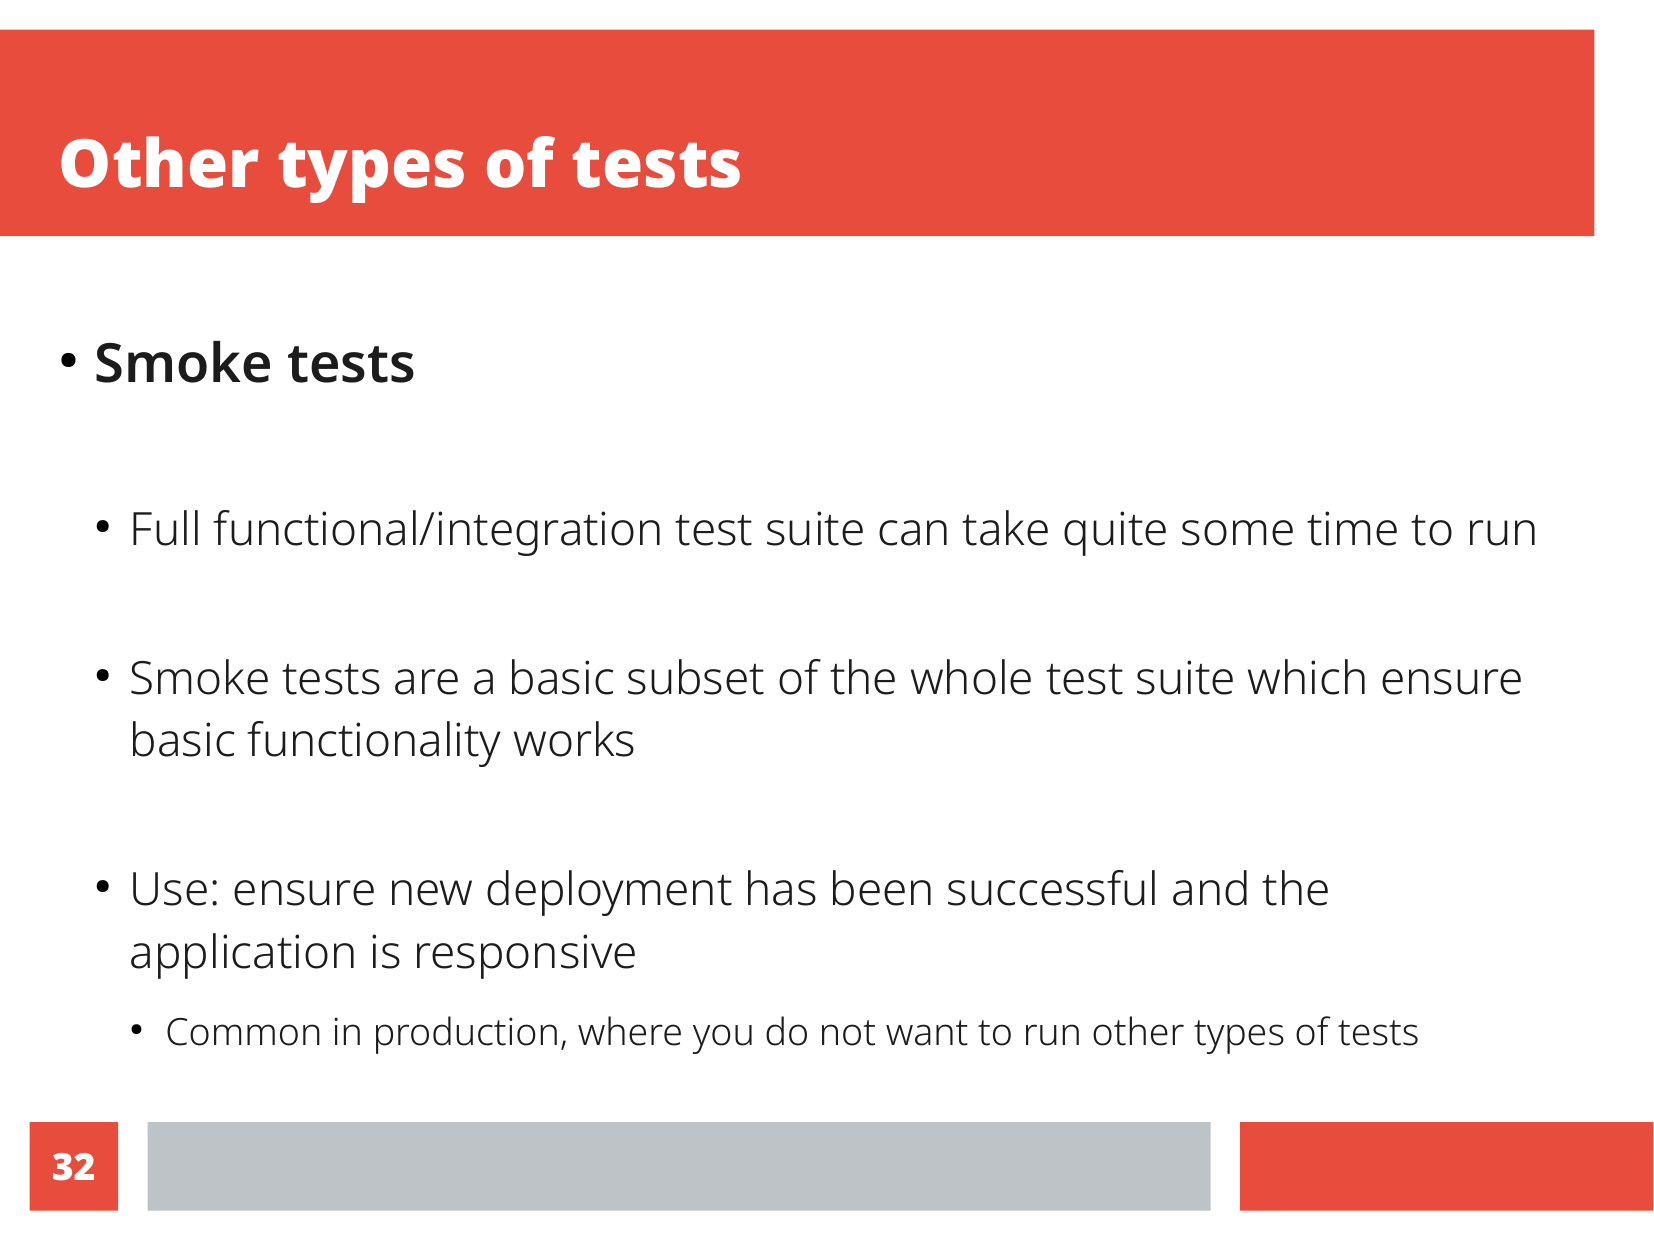

# Other types of tests
Smoke tests
Full functional/integration test suite can take quite some time to run
Smoke tests are a basic subset of the whole test suite which ensure basic functionality works
Use: ensure new deployment has been successful and the application is responsive
Common in production, where you do not want to run other types of tests
32